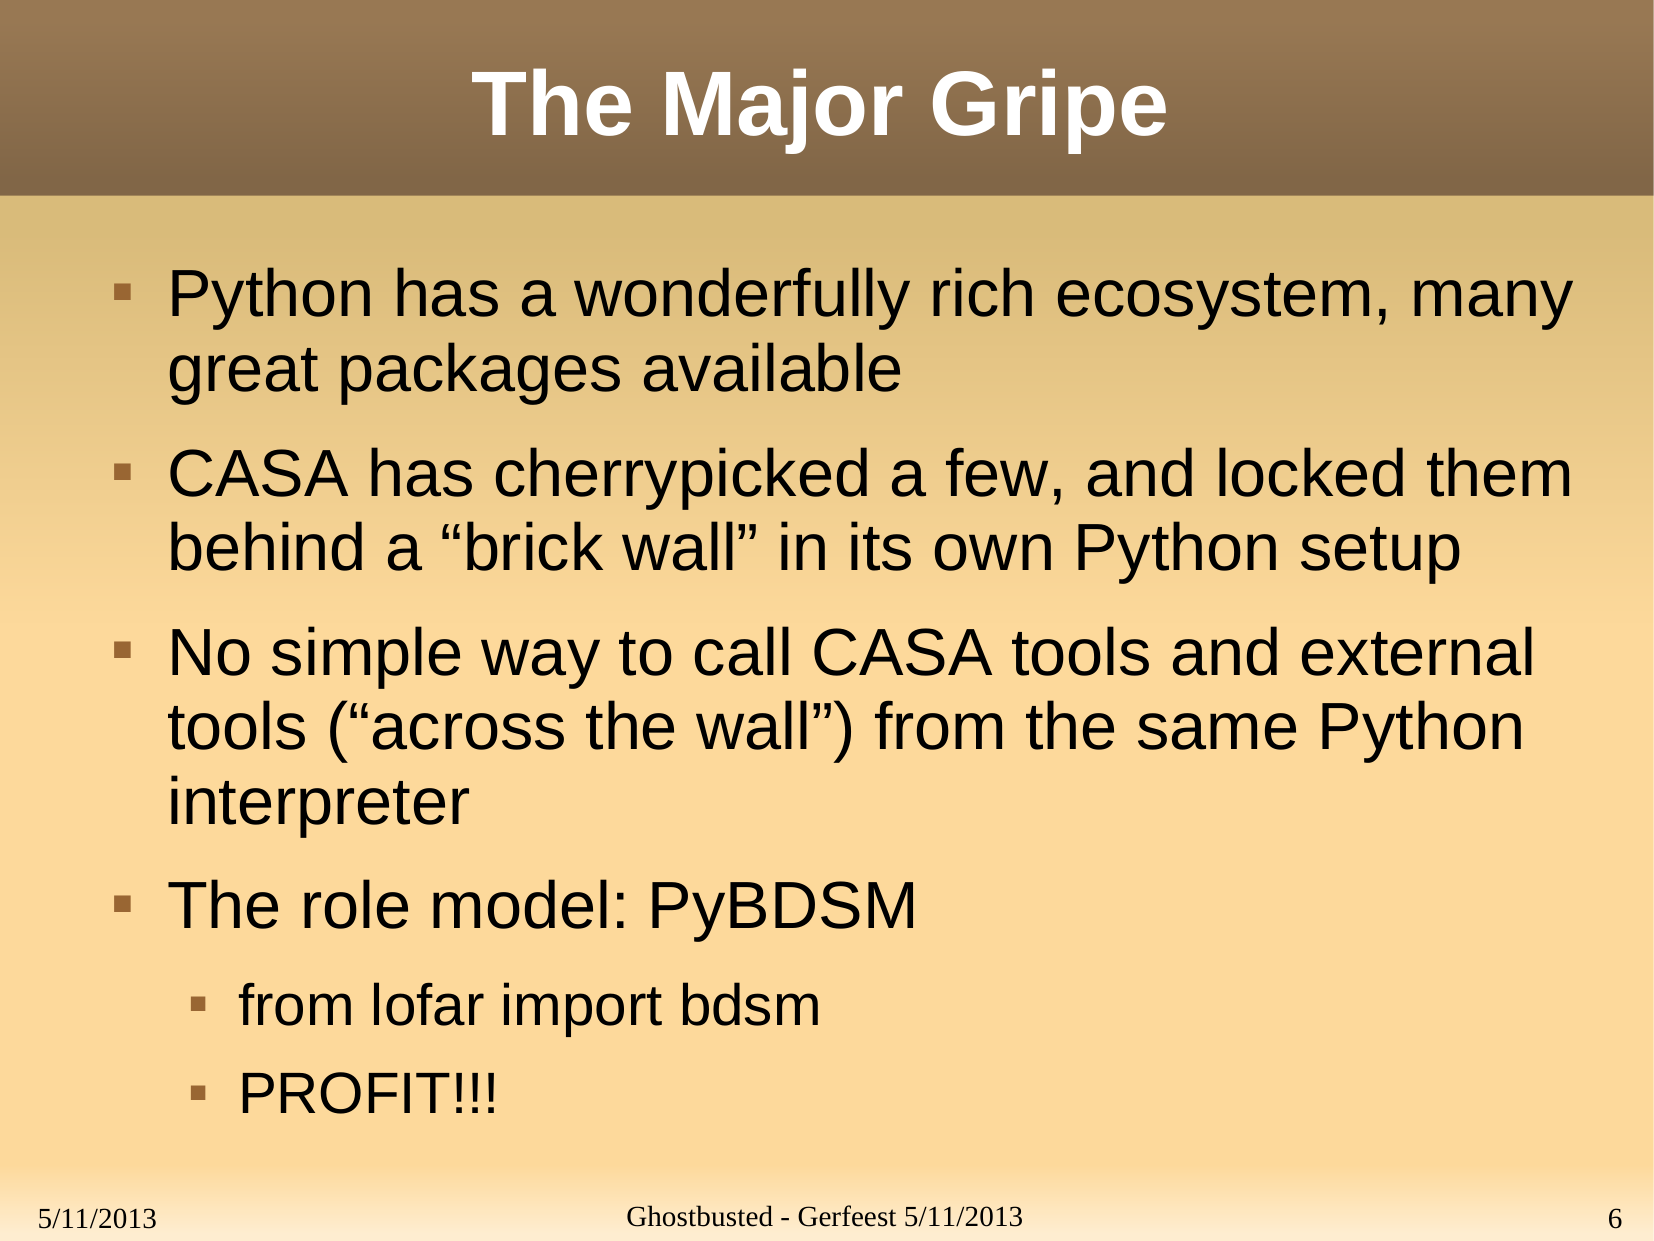

# The Major Gripe
Python has a wonderfully rich ecosystem, many great packages available
CASA has cherrypicked a few, and locked them behind a “brick wall” in its own Python setup
No simple way to call CASA tools and external tools (“across the wall”) from the same Python interpreter
The role model: PyBDSM
from lofar import bdsm
PROFIT!!!
Ghostbusted - Gerfeest 5/11/2013
5/11/2013
6